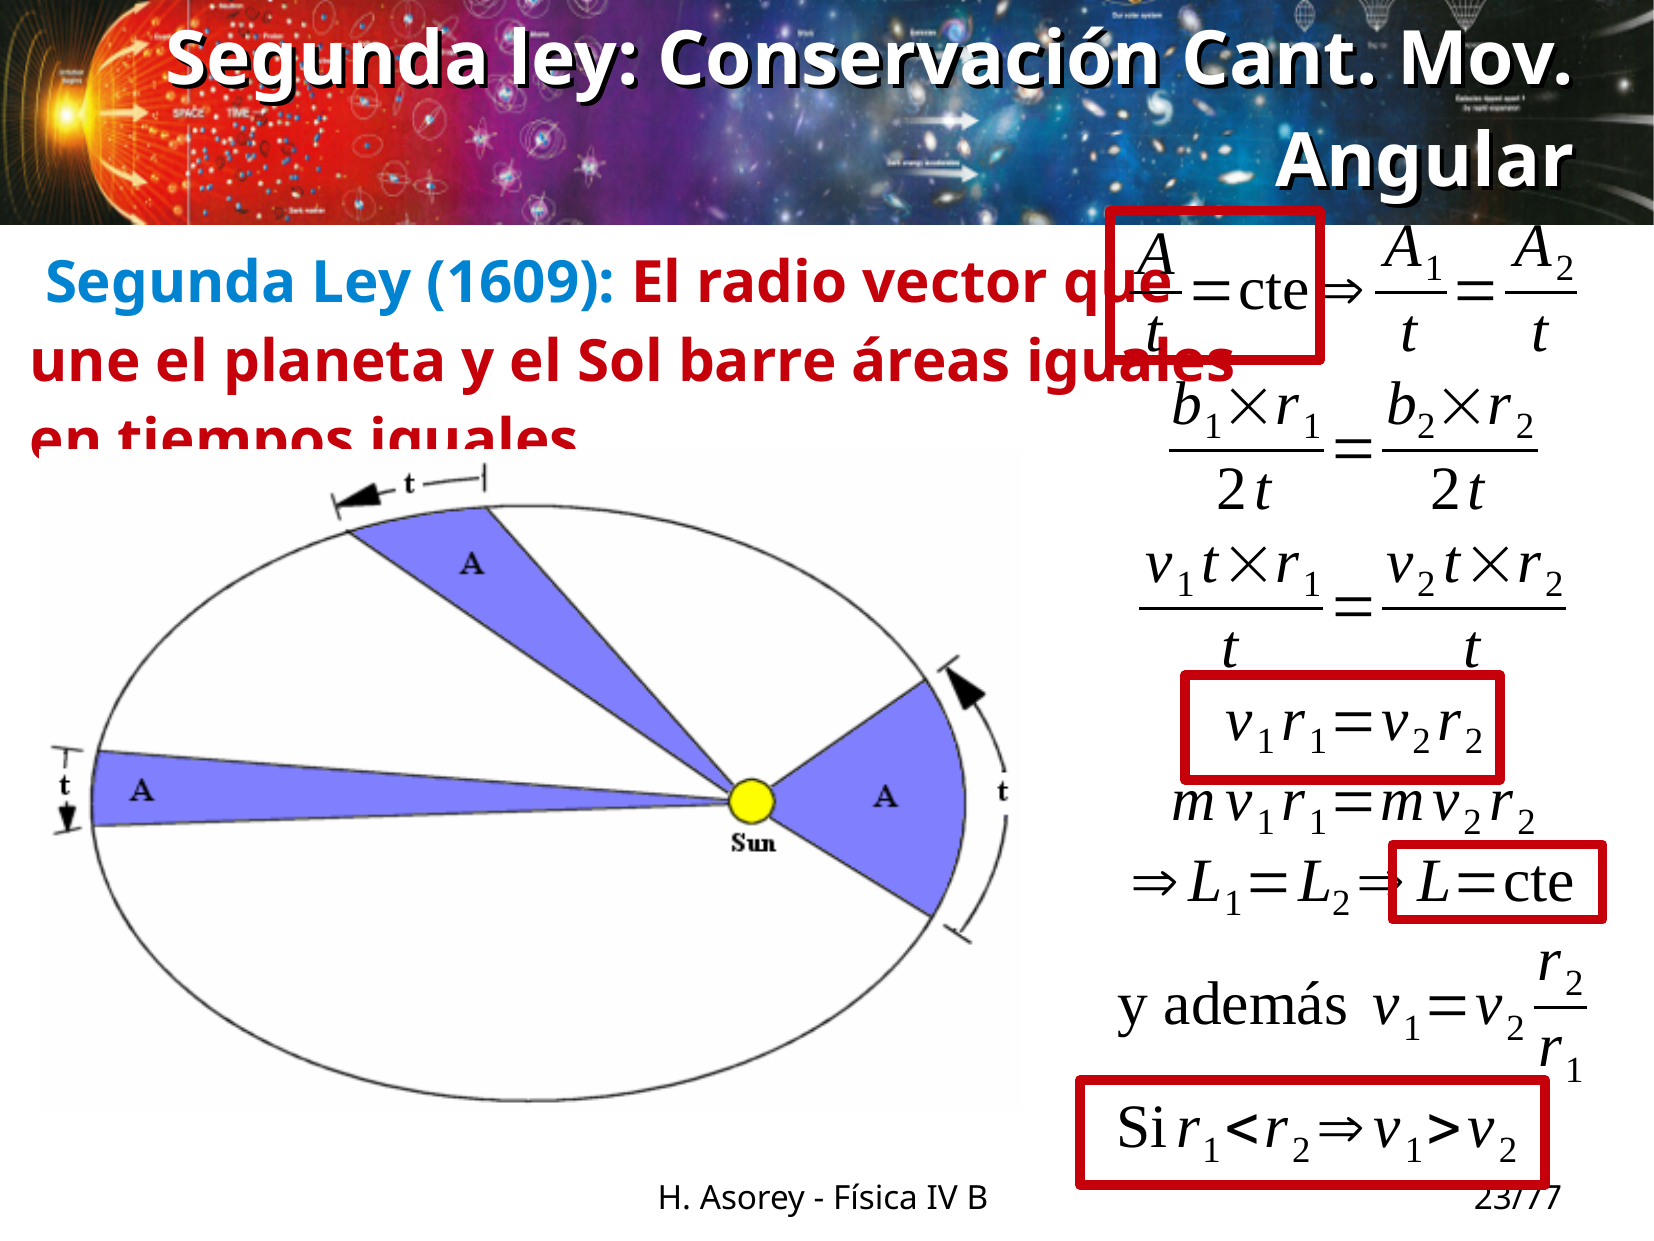

# Segunda ley: Conservación Cant. Mov. Angular
 Segunda Ley (1609): El radio vector que
une el planeta y el Sol barre áreas iguales
en tiempos iguales
H. Asorey - Física IV B
23